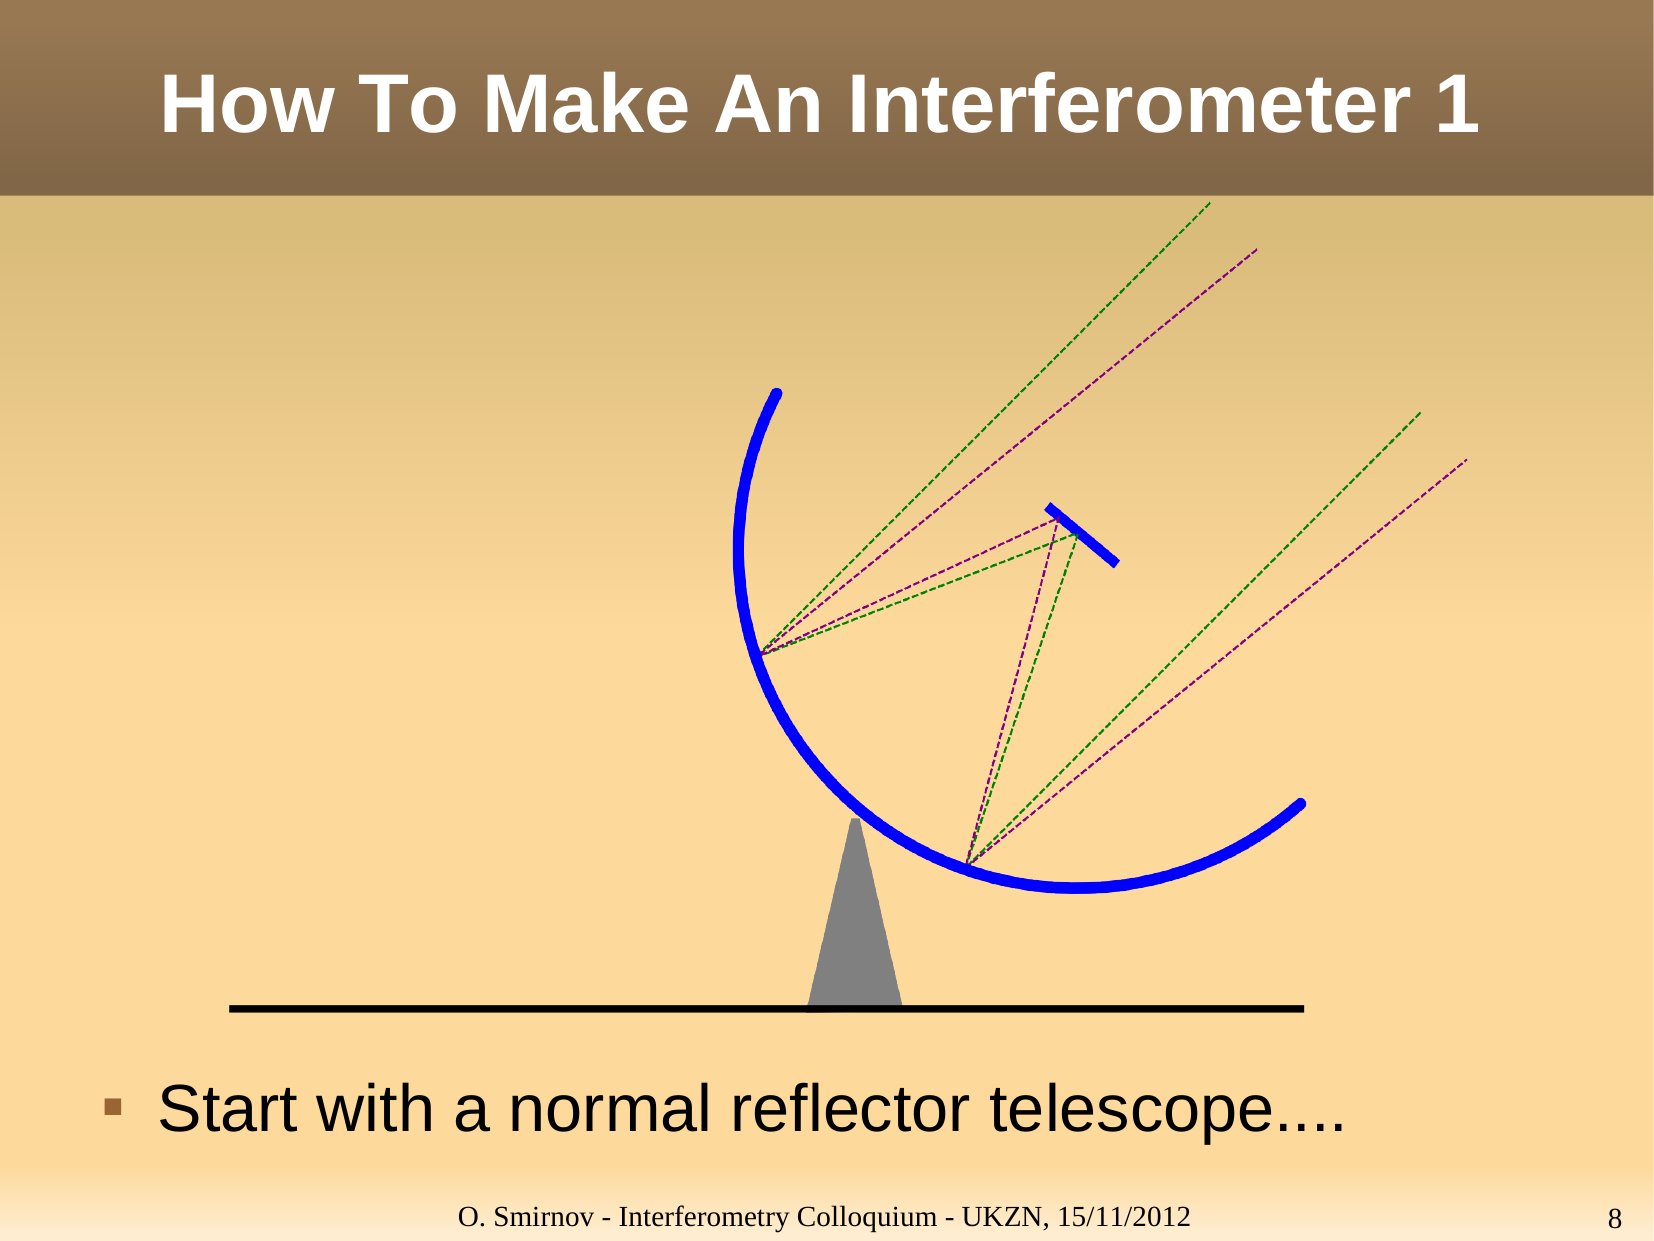

# How To Make An Interferometer 1
Start with a normal reflector telescope....
O. Smirnov - Interferometry Colloquium - UKZN, 15/11/2012
8